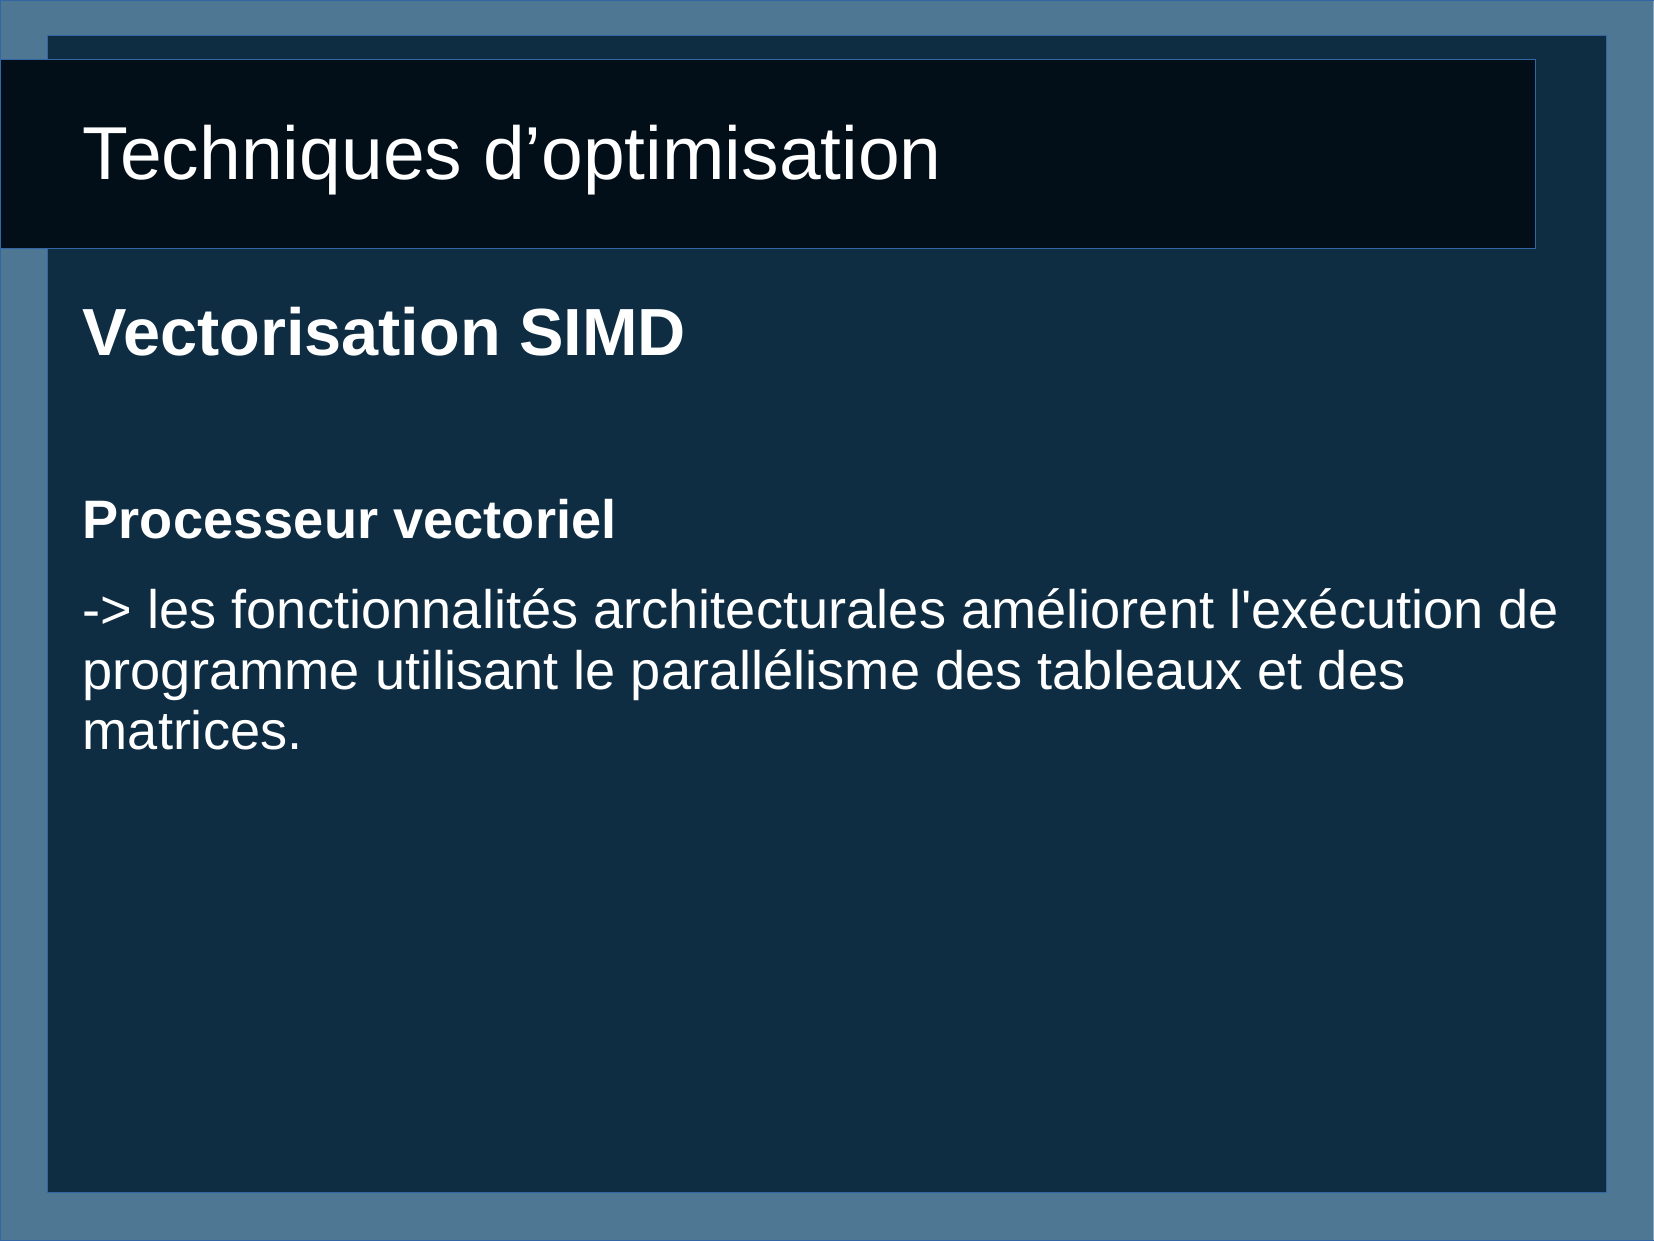

# Techniques d’optimisation
Vectorisation SIMD
Processeur vectoriel
-> les fonctionnalités architecturales améliorent l'exécution de programme utilisant le parallélisme des tableaux et des matrices.